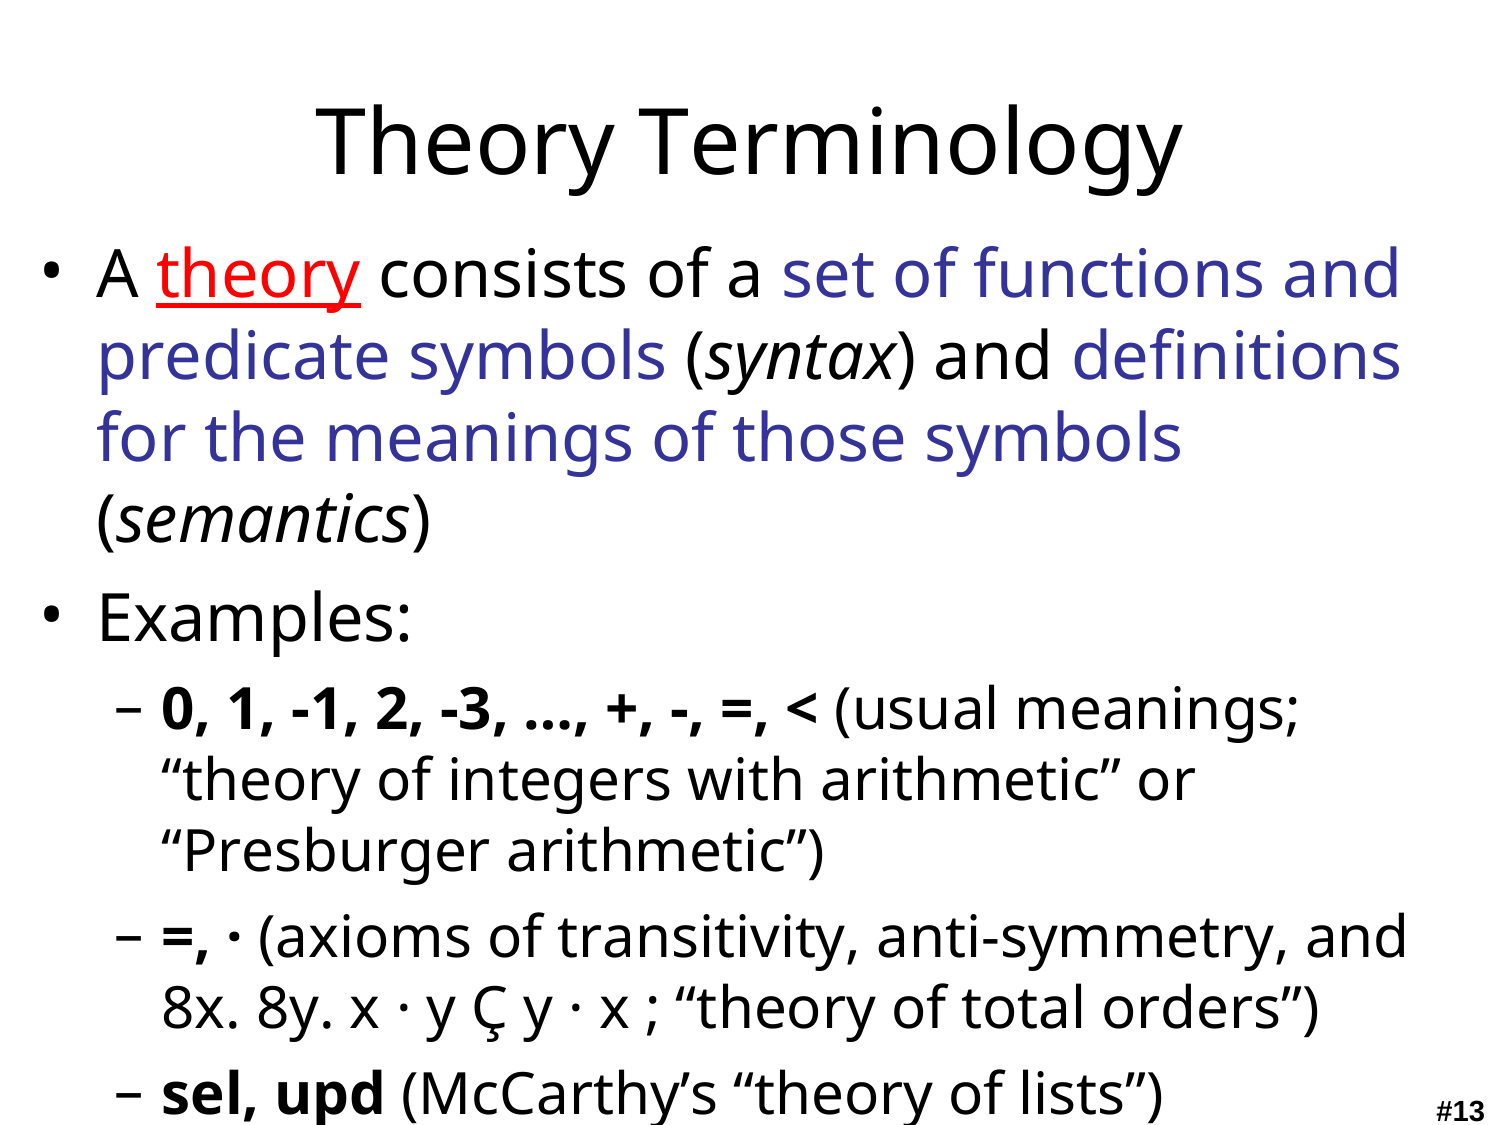

# Theory Terminology
A theory consists of a set of functions and predicate symbols (syntax) and definitions for the meanings of those symbols (semantics)
Examples:
0, 1, -1, 2, -3, …, +, -, =, < (usual meanings; “theory of integers with arithmetic” or “Presburger arithmetic”)
=, · (axioms of transitivity, anti-symmetry, and 8x. 8y. x · y Ç y · x ; “theory of total orders”)
sel, upd (McCarthy’s “theory of lists”)
13